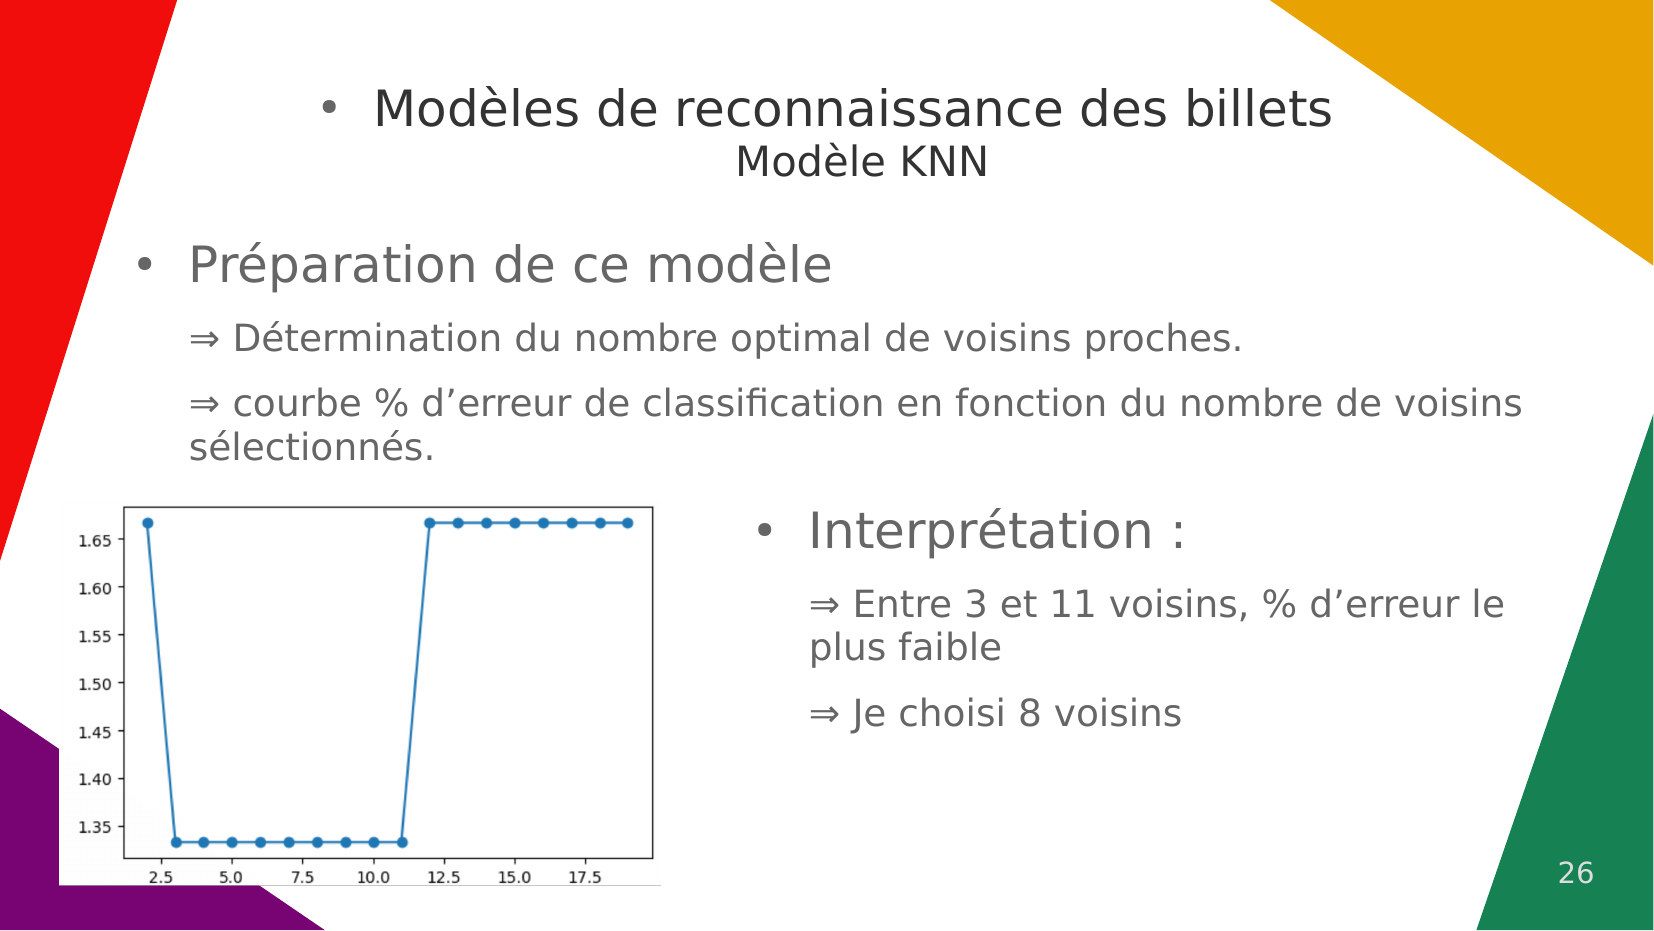

# Modèles de reconnaissance des billets Modèle KNN
Préparation de ce modèle
⇒ Détermination du nombre optimal de voisins proches.
⇒ courbe % d’erreur de classification en fonction du nombre de voisins sélectionnés.
Interprétation :
⇒ Entre 3 et 11 voisins, % d’erreur le plus faible
⇒ Je choisi 8 voisins
26